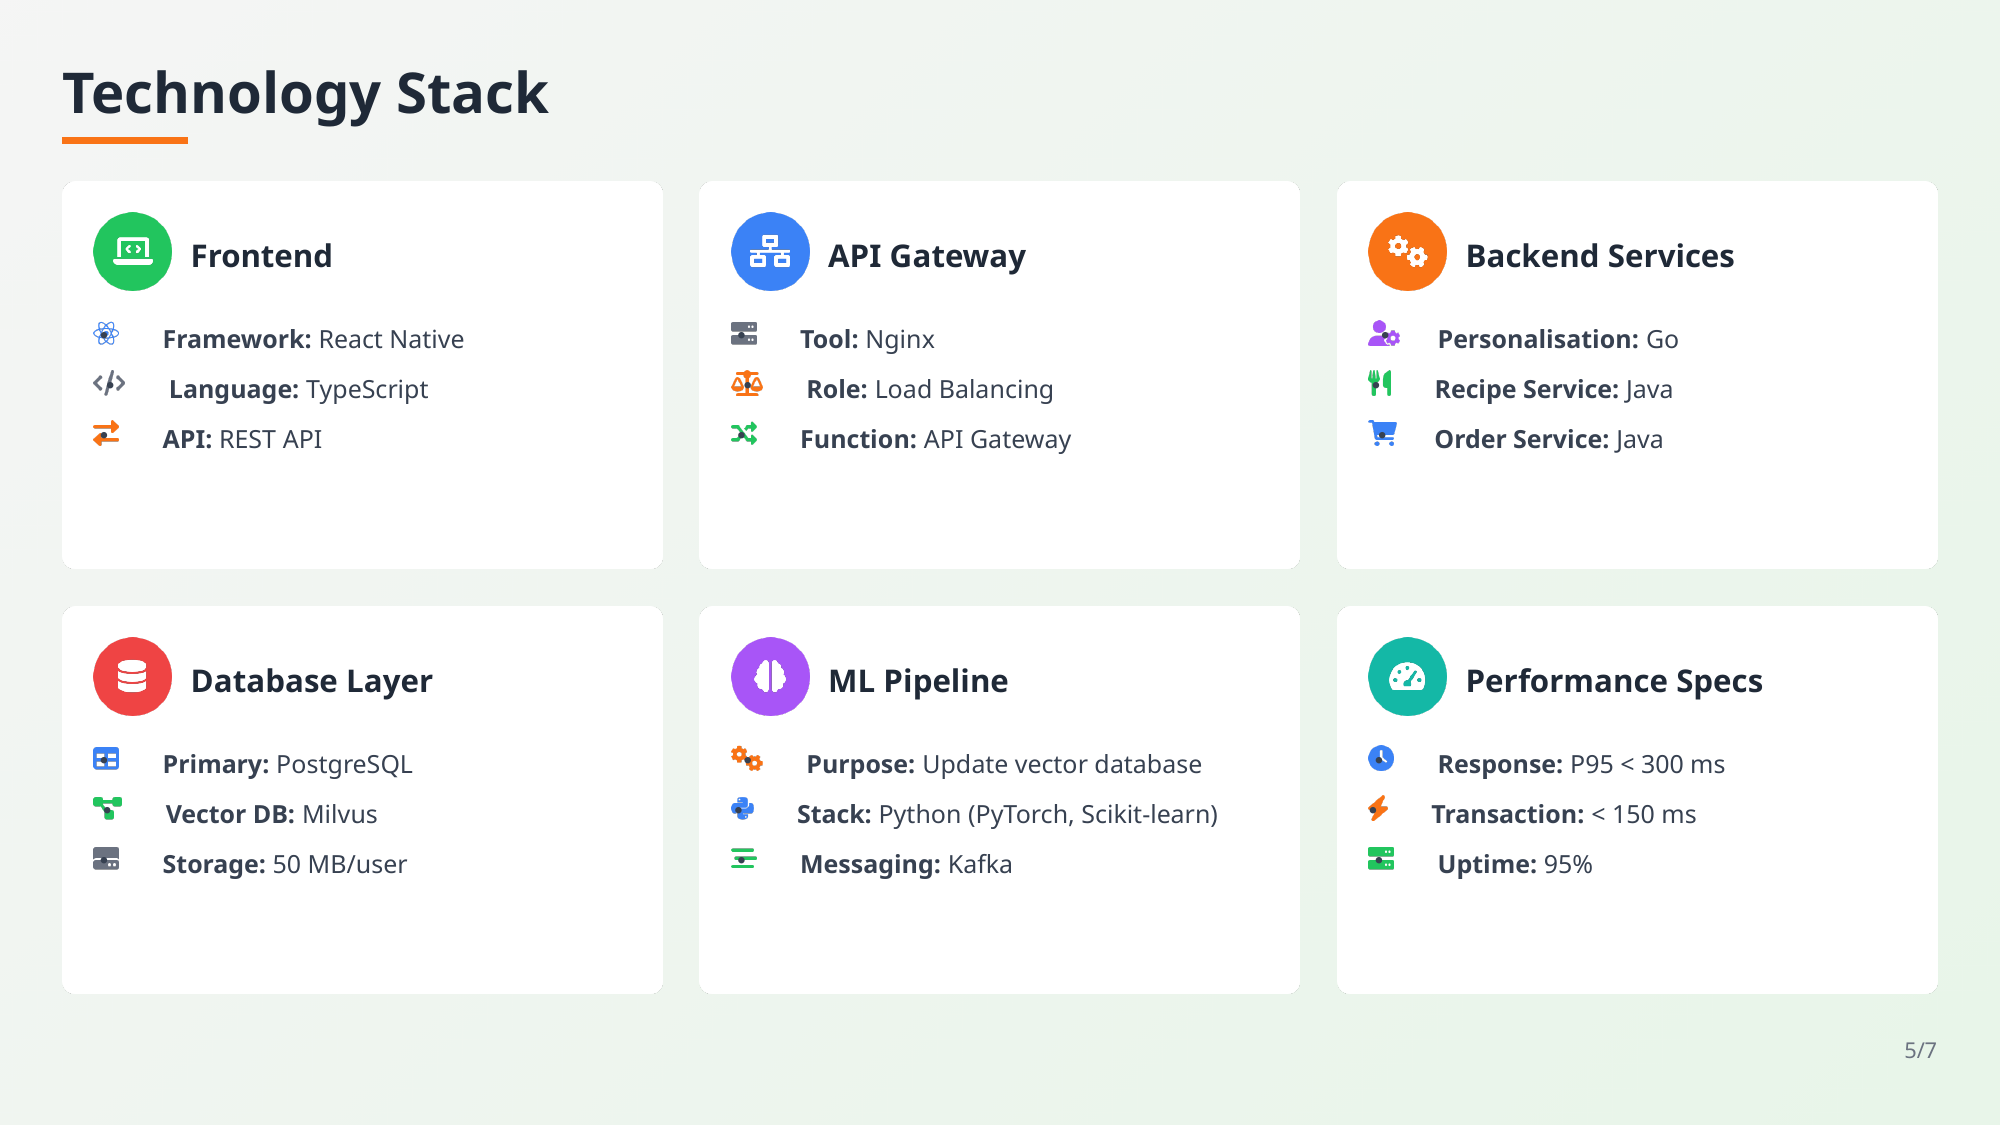

Technology Stack
Frontend
API Gateway
Backend Services
 Framework: React Native
 Tool: Nginx
Personalisation: Go
 Language: TypeScript
 Role: Load Balancing
 Recipe Service: Java
 API: REST API
 Function: API Gateway
Order Service: Java
Database Layer
ML Pipeline
Performance Specs
 Primary: PostgreSQL
 Purpose: Update vector database
 Response: P95 < 300 ms
 Vector DB: Milvus
 Stack: Python (PyTorch, Scikit-learn)
 Transaction: < 150 ms
 Storage: 50 MB/user
 Messaging: Kafka
 Uptime: 95%
5/7